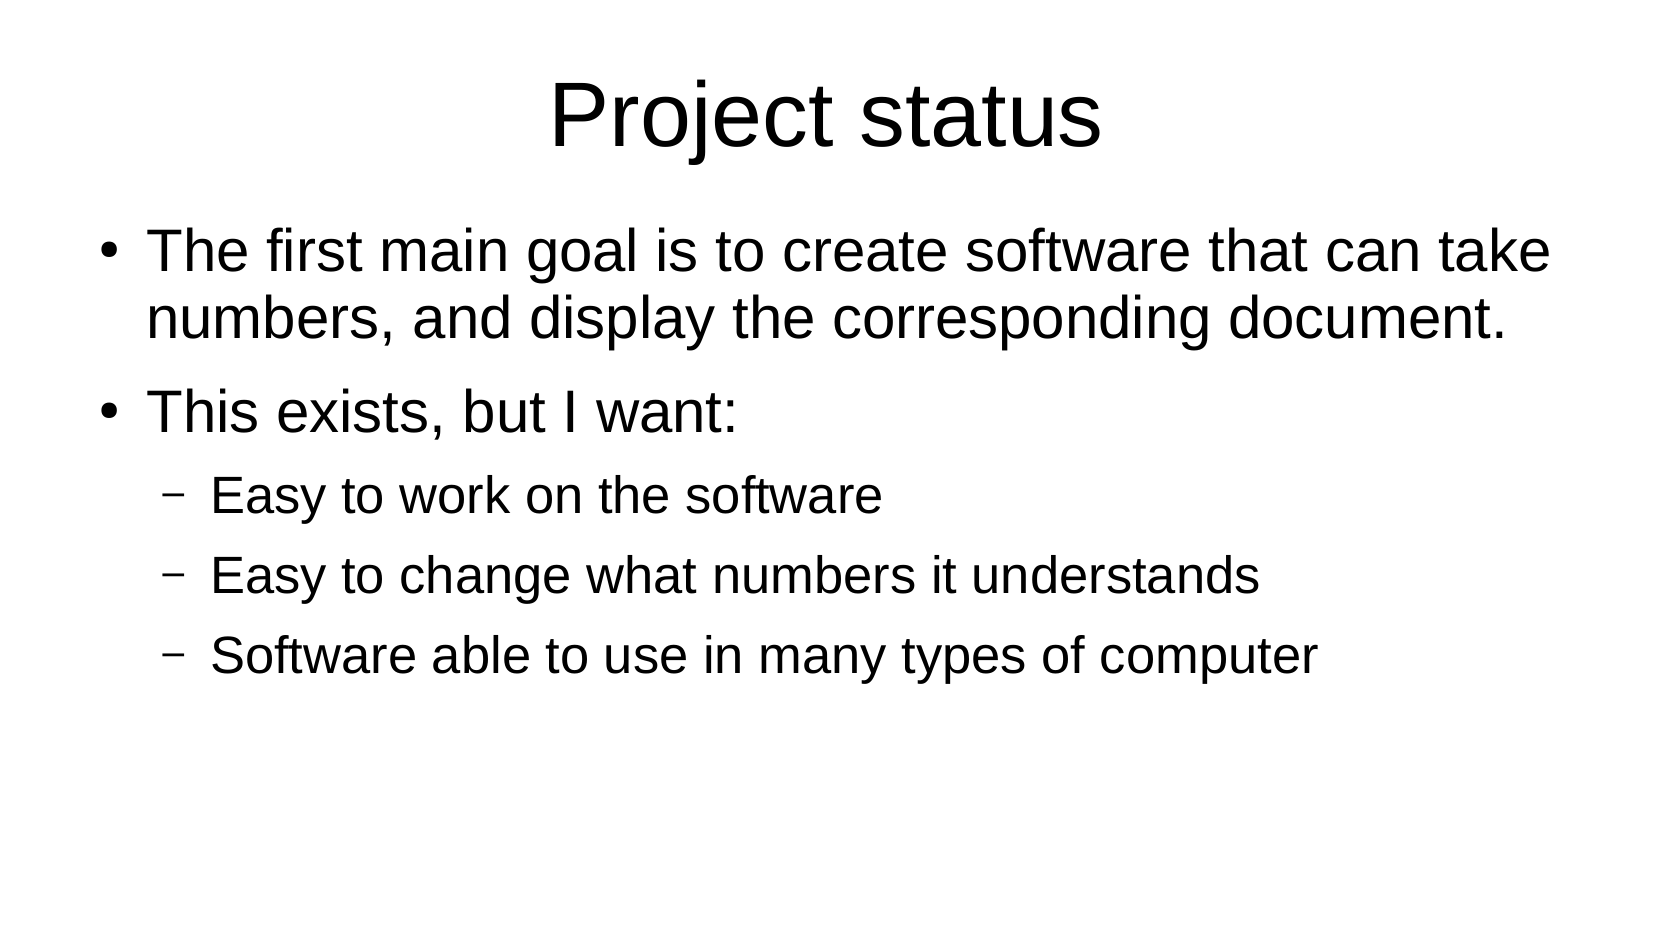

# Project status
The first main goal is to create software that can take numbers, and display the corresponding document.
This exists, but I want:
Easy to work on the software
Easy to change what numbers it understands
Software able to use in many types of computer